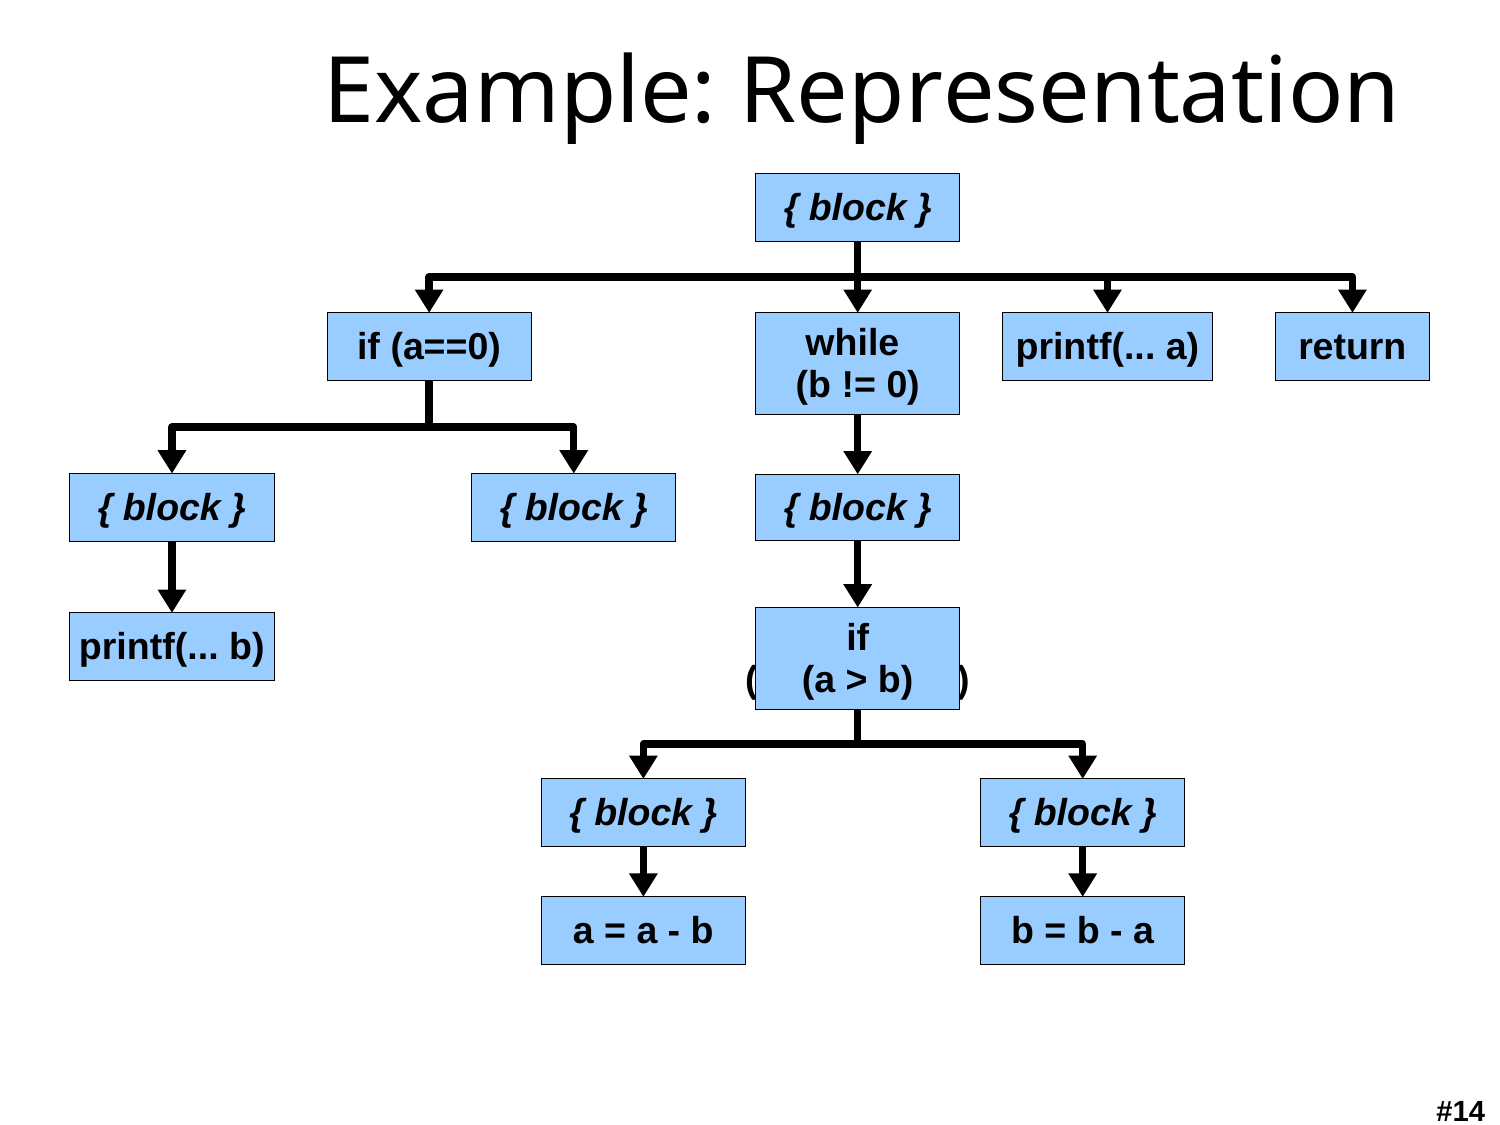

# Example: Representation
{ block }
if (a==0)
while
(b != 0)
printf(... a)
return
{ block }
{ block }
{ block }
if
(isLeapYear)
if
(a > b)
printf(... b)
{ block }
{ block }
a = a - b
b = b - a
14